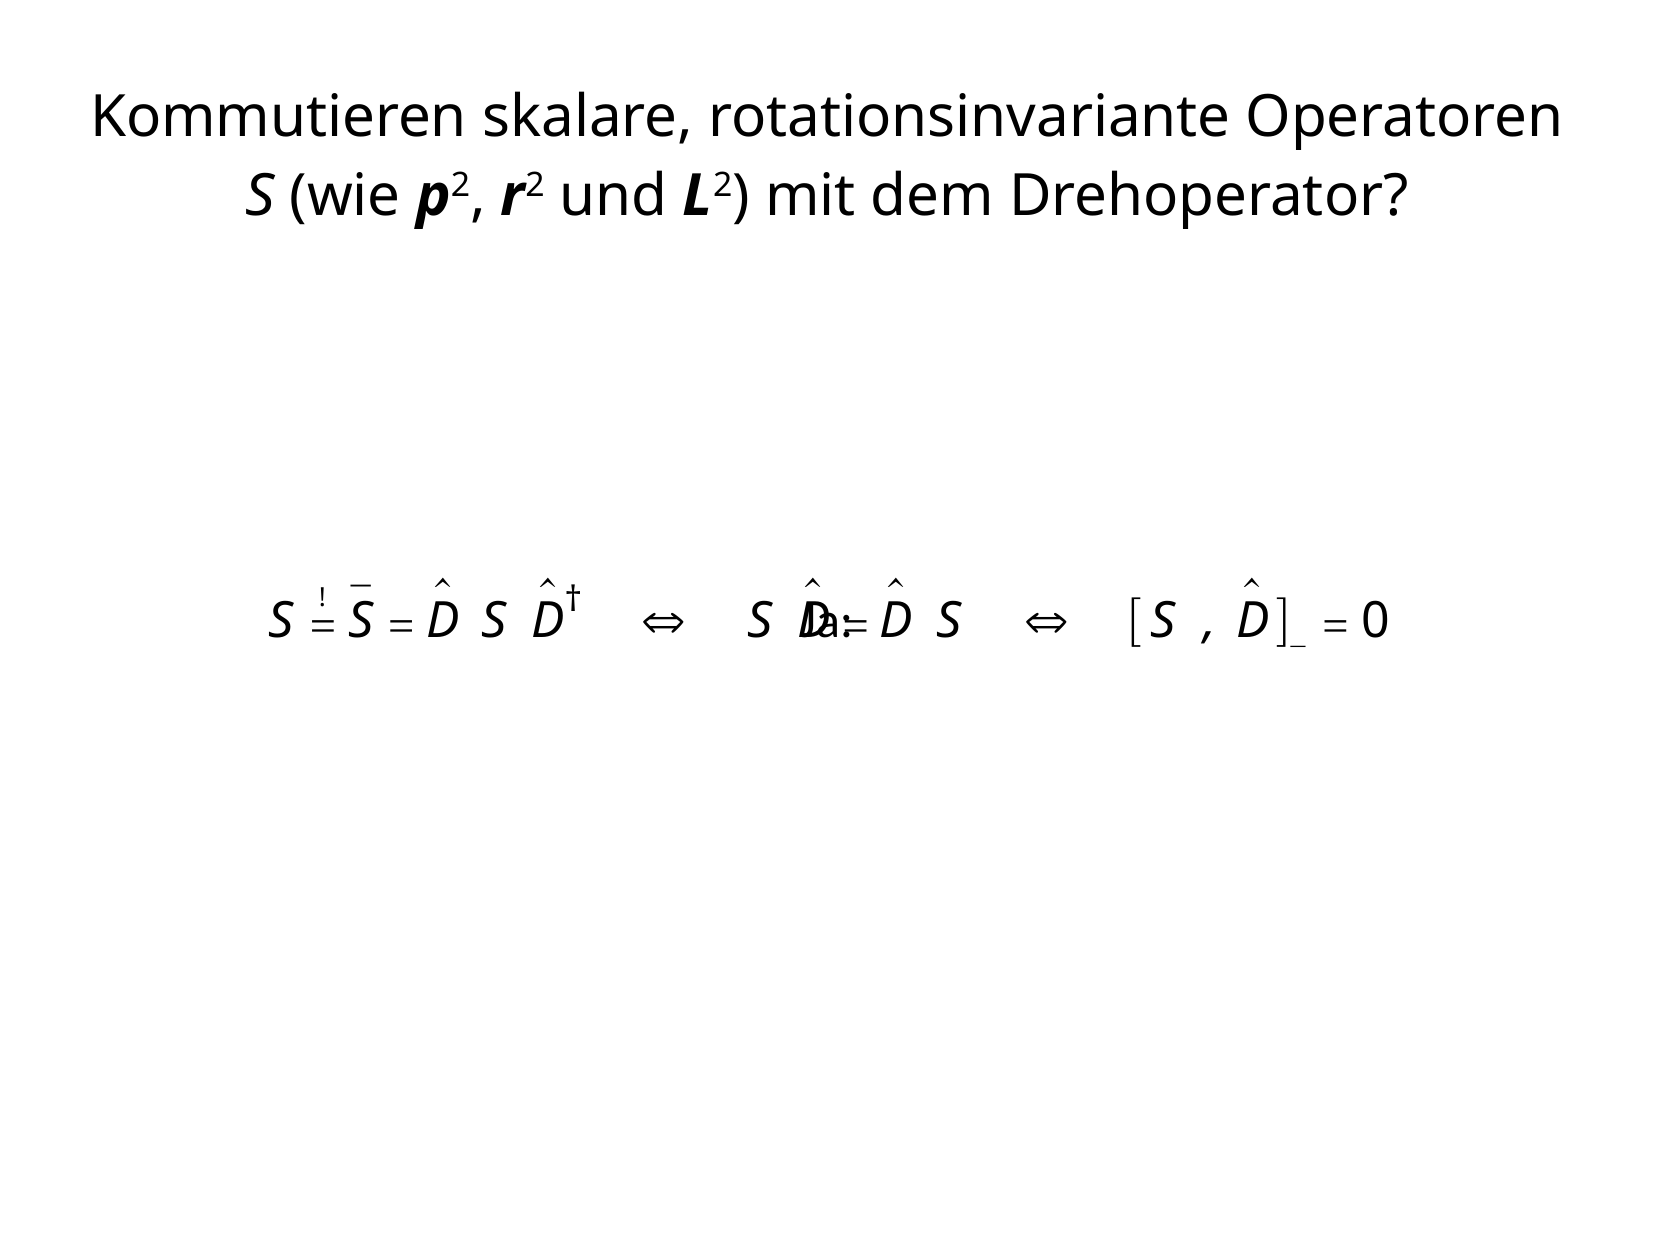

# Kommutieren skalare, rotationsinvariante Operatoren S (wie p2, r2 und L2) mit dem Drehoperator?
Ja: